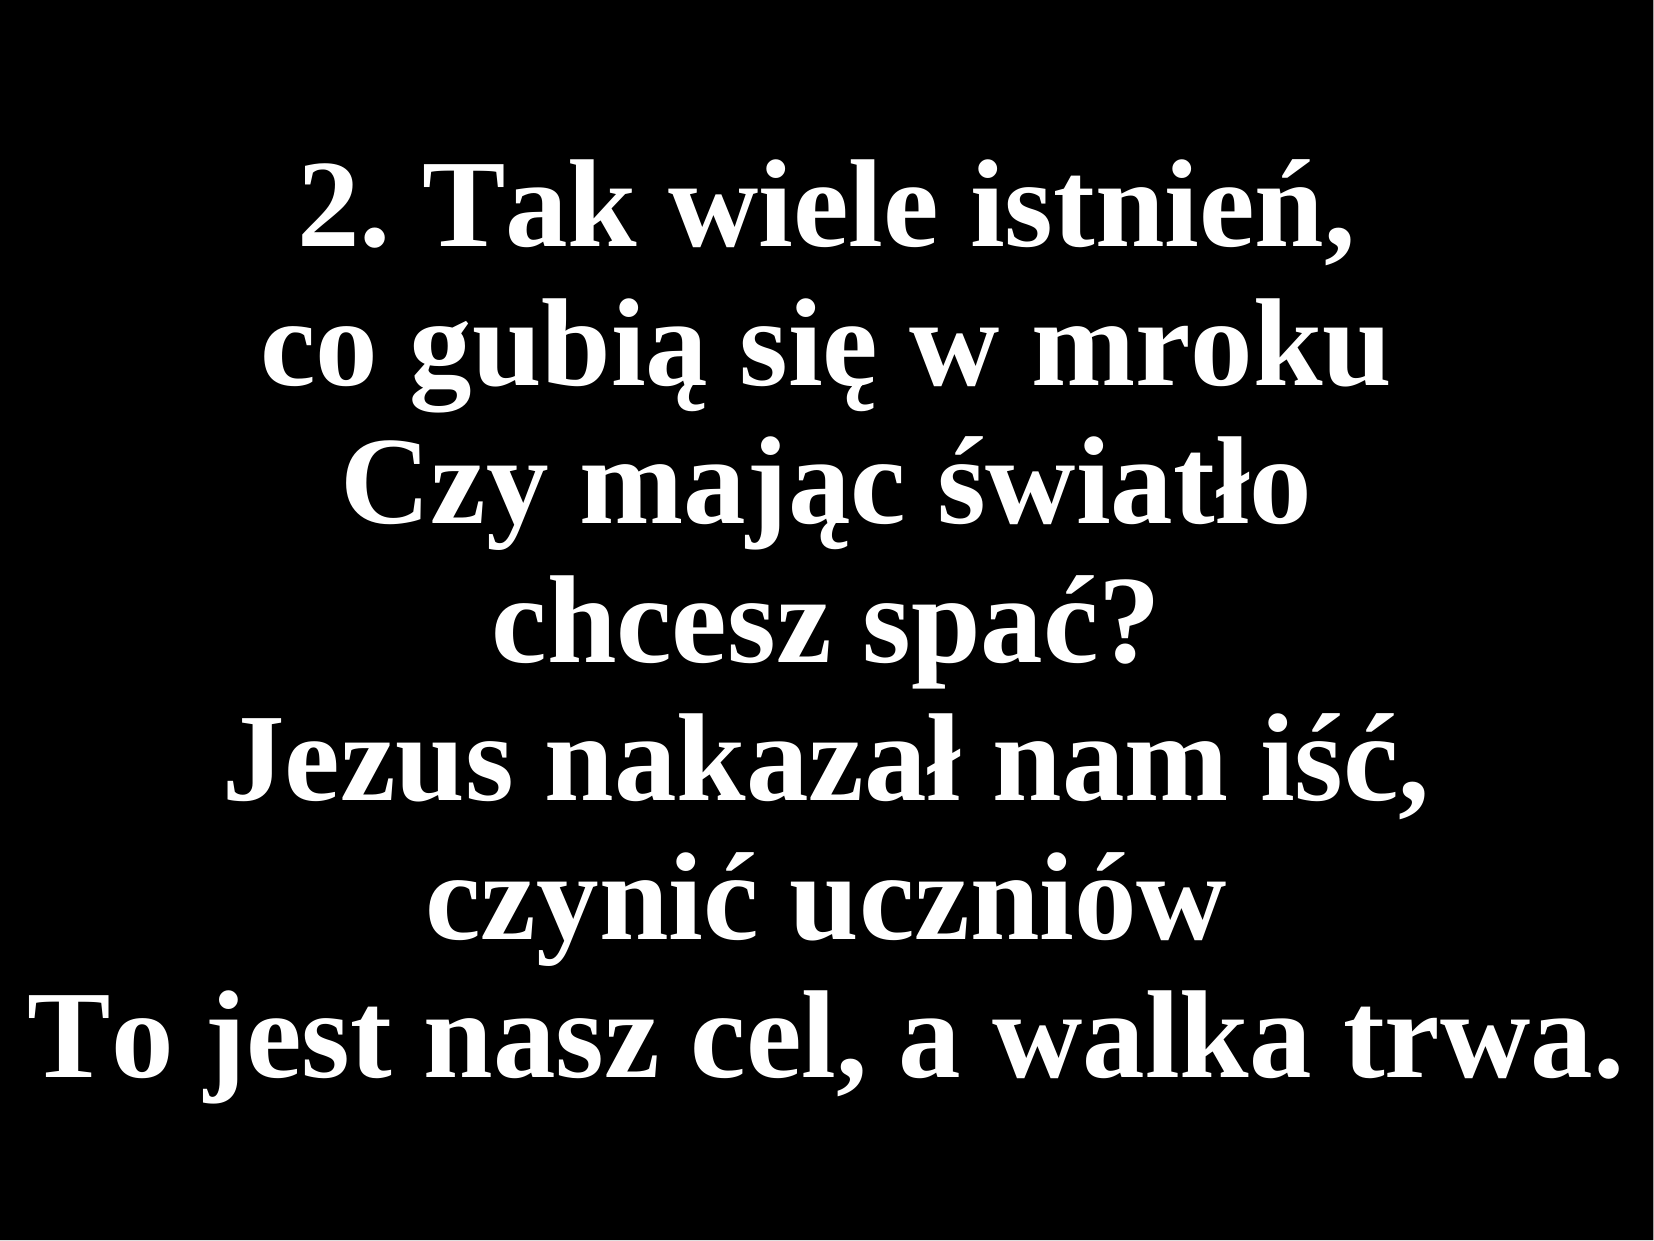

# 2. Tak wiele istnień, co gubią się w mroku Czy mając światło chcesz spać? Jezus nakazał nam iść, czynić uczniów To jest nasz cel, a walka trwa.